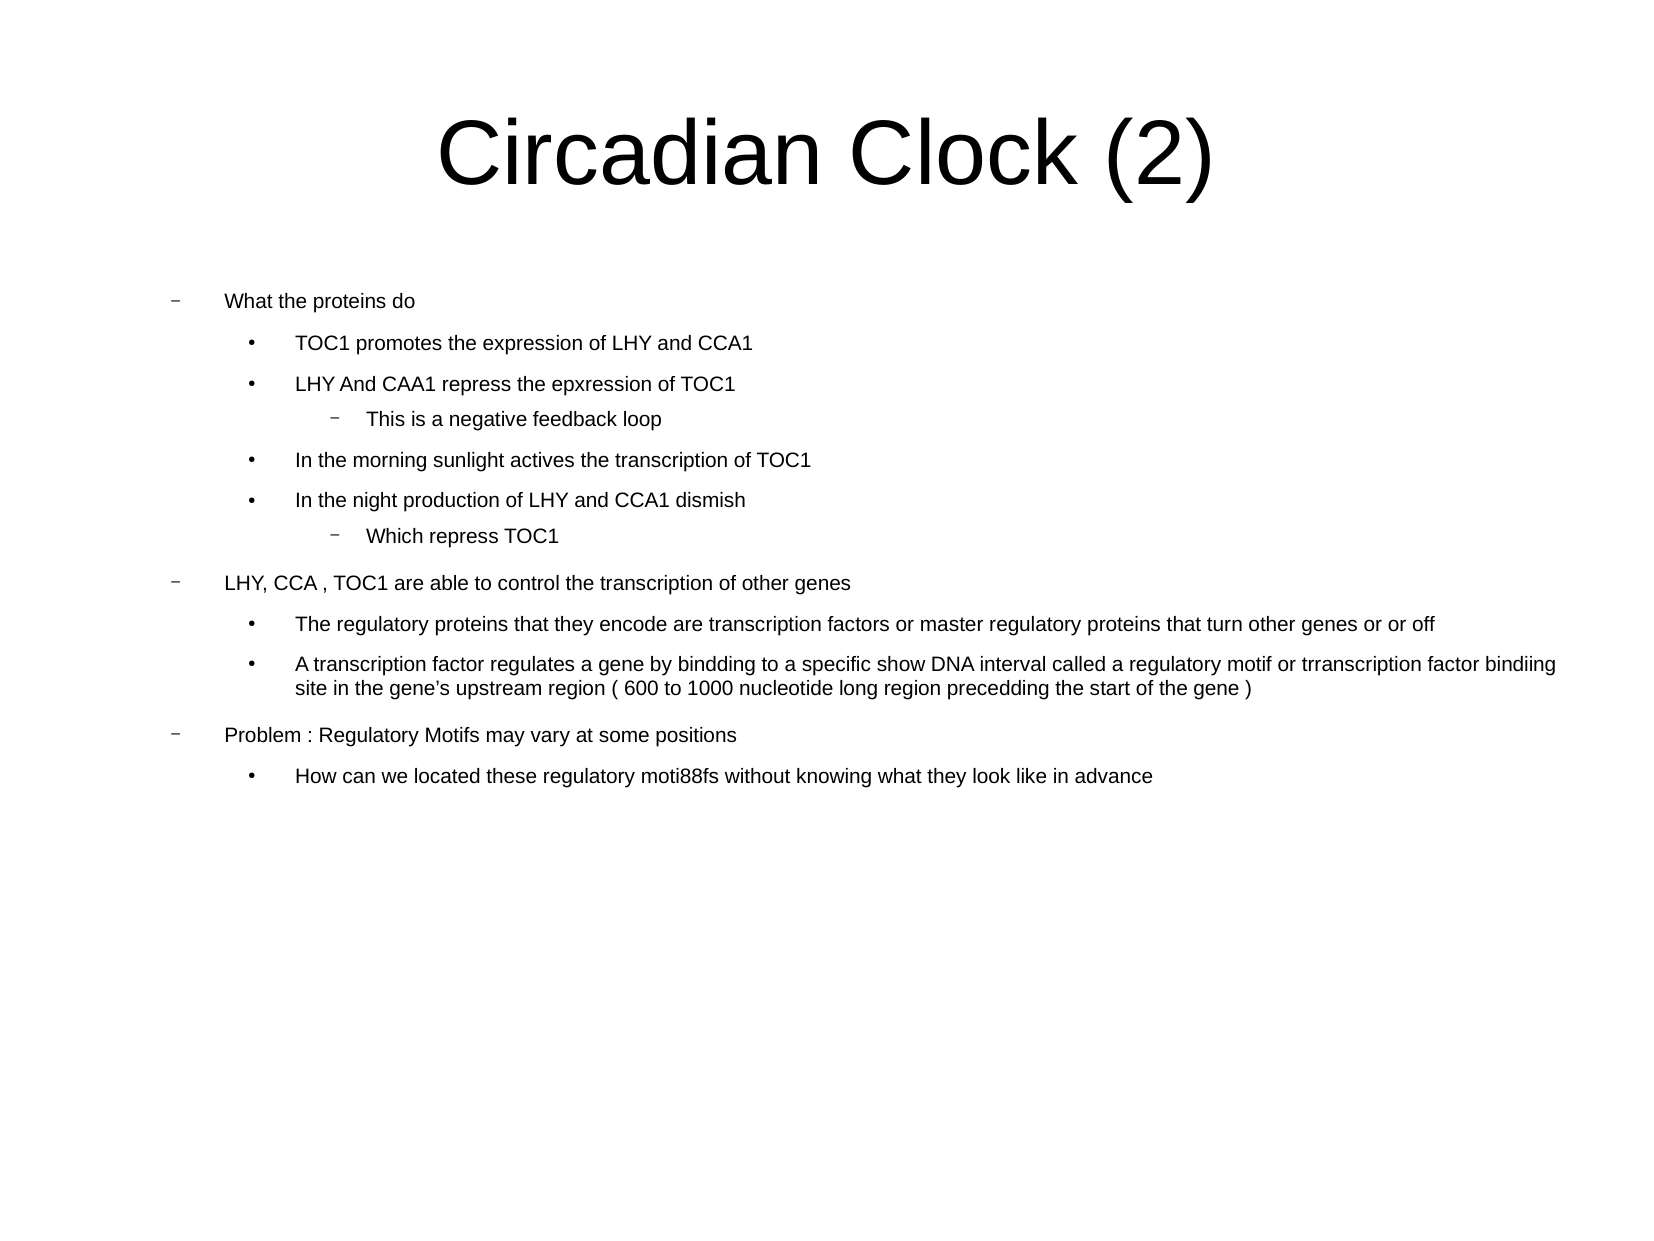

# Circadian Clock (2)
What the proteins do
TOC1 promotes the expression of LHY and CCA1
LHY And CAA1 repress the epxression of TOC1
This is a negative feedback loop
In the morning sunlight actives the transcription of TOC1
In the night production of LHY and CCA1 dismish
Which repress TOC1
LHY, CCA , TOC1 are able to control the transcription of other genes
The regulatory proteins that they encode are transcription factors or master regulatory proteins that turn other genes or or off
A transcription factor regulates a gene by bindding to a specific show DNA interval called a regulatory motif or trranscription factor bindiing site in the gene’s upstream region ( 600 to 1000 nucleotide long region precedding the start of the gene )
Problem : Regulatory Motifs may vary at some positions
How can we located these regulatory moti88fs without knowing what they look like in advance